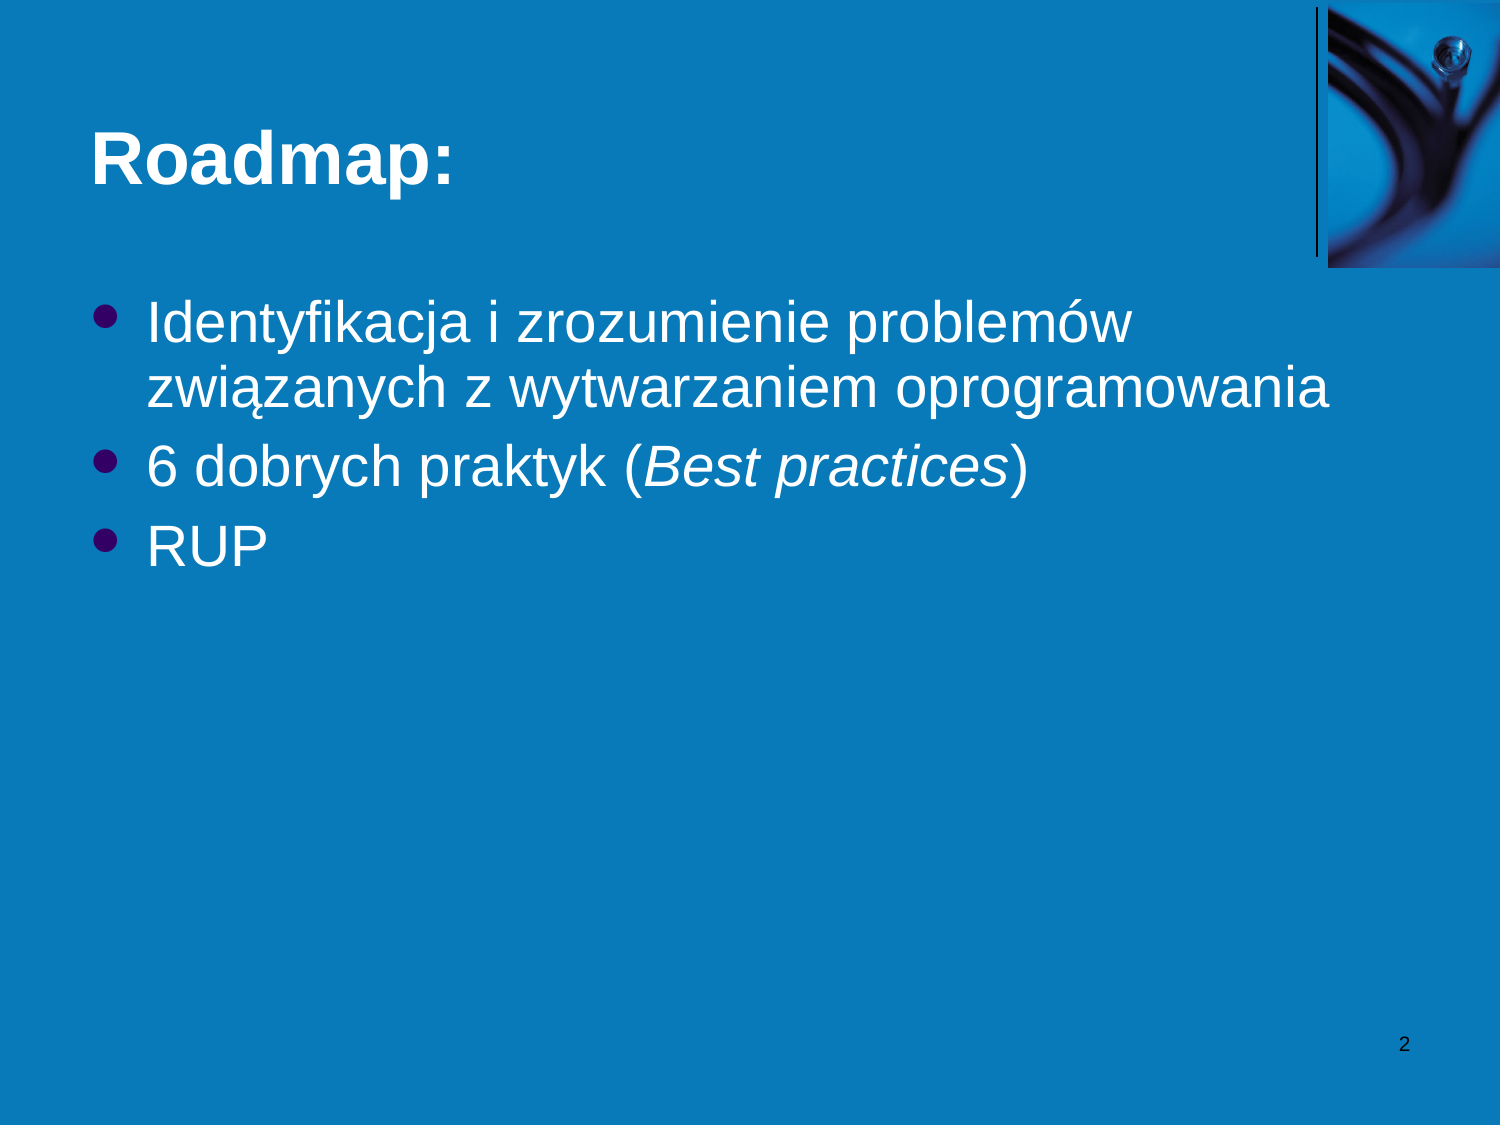

# Roadmap:
Identyfikacja i zrozumienie problemów związanych z wytwarzaniem oprogramowania
6 dobrych praktyk (Best practices)
RUP
2